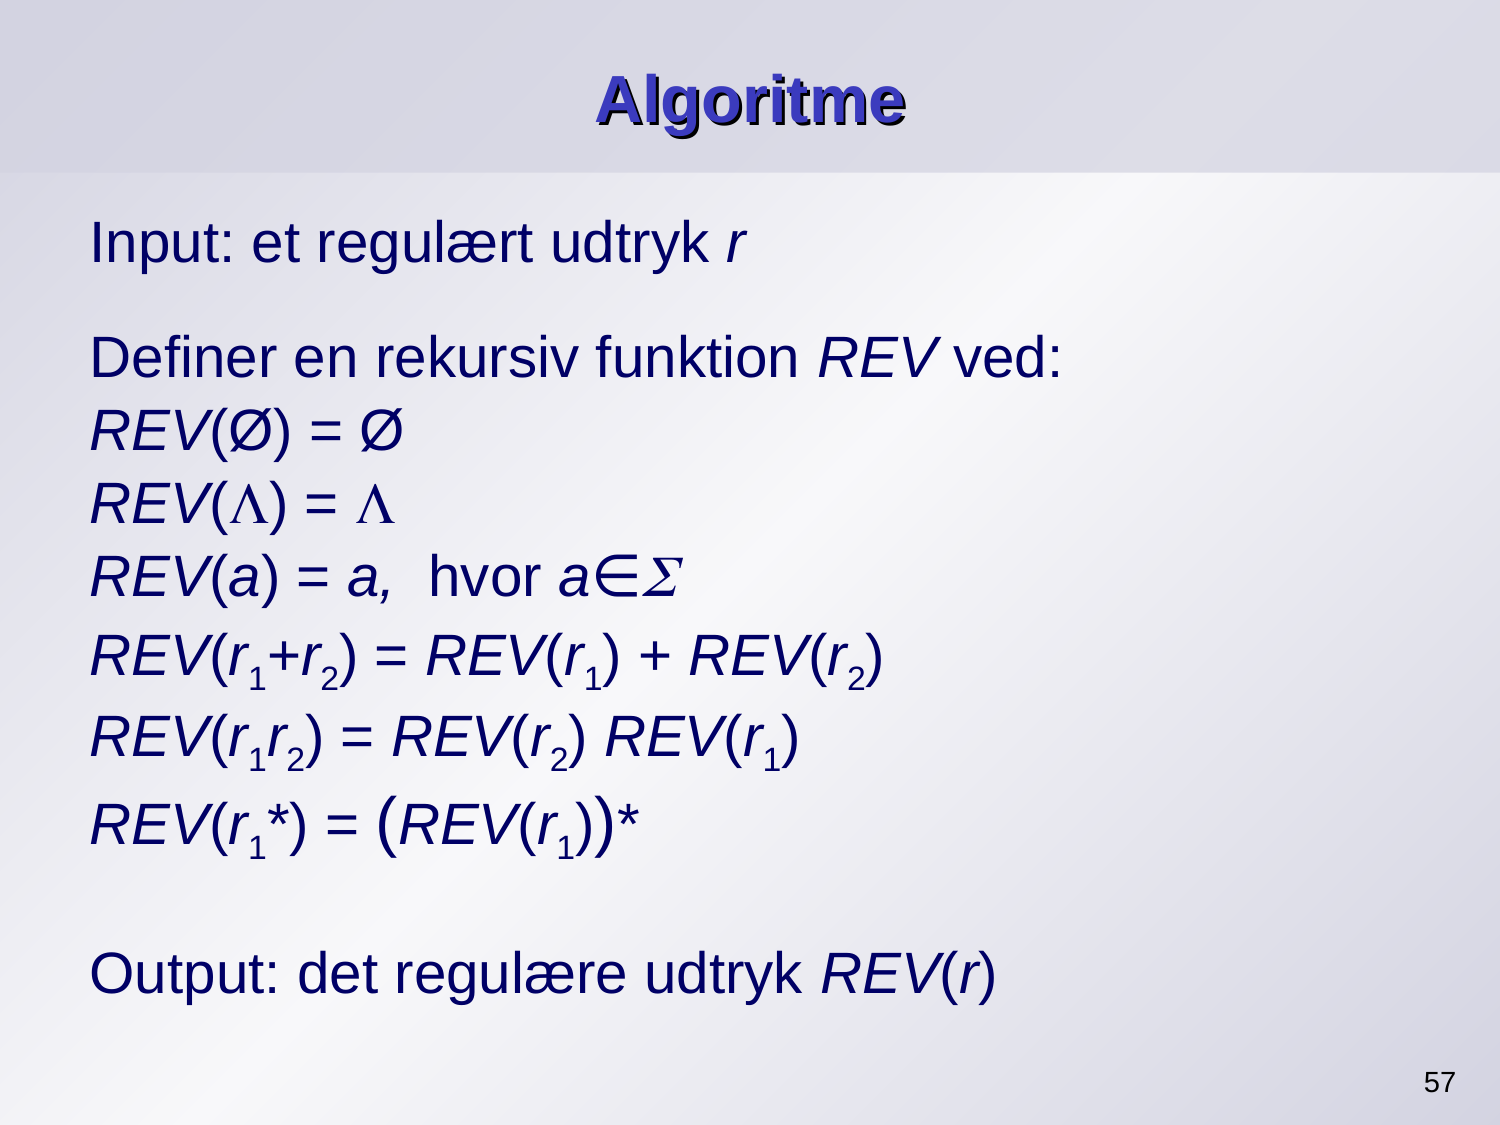

# Algoritme
Input: et regulært udtryk r
Definer en rekursiv funktion REV ved:
REV(Ø) = Ø
REV(Λ) = Λ
REV(a) = a, hvor a∈Σ
REV(r1+r2) = REV(r1) + REV(r2)
REV(r1r2) = REV(r2) REV(r1)
REV(r1*) = (REV(r1))*
Output: det regulære udtryk REV(r)
57